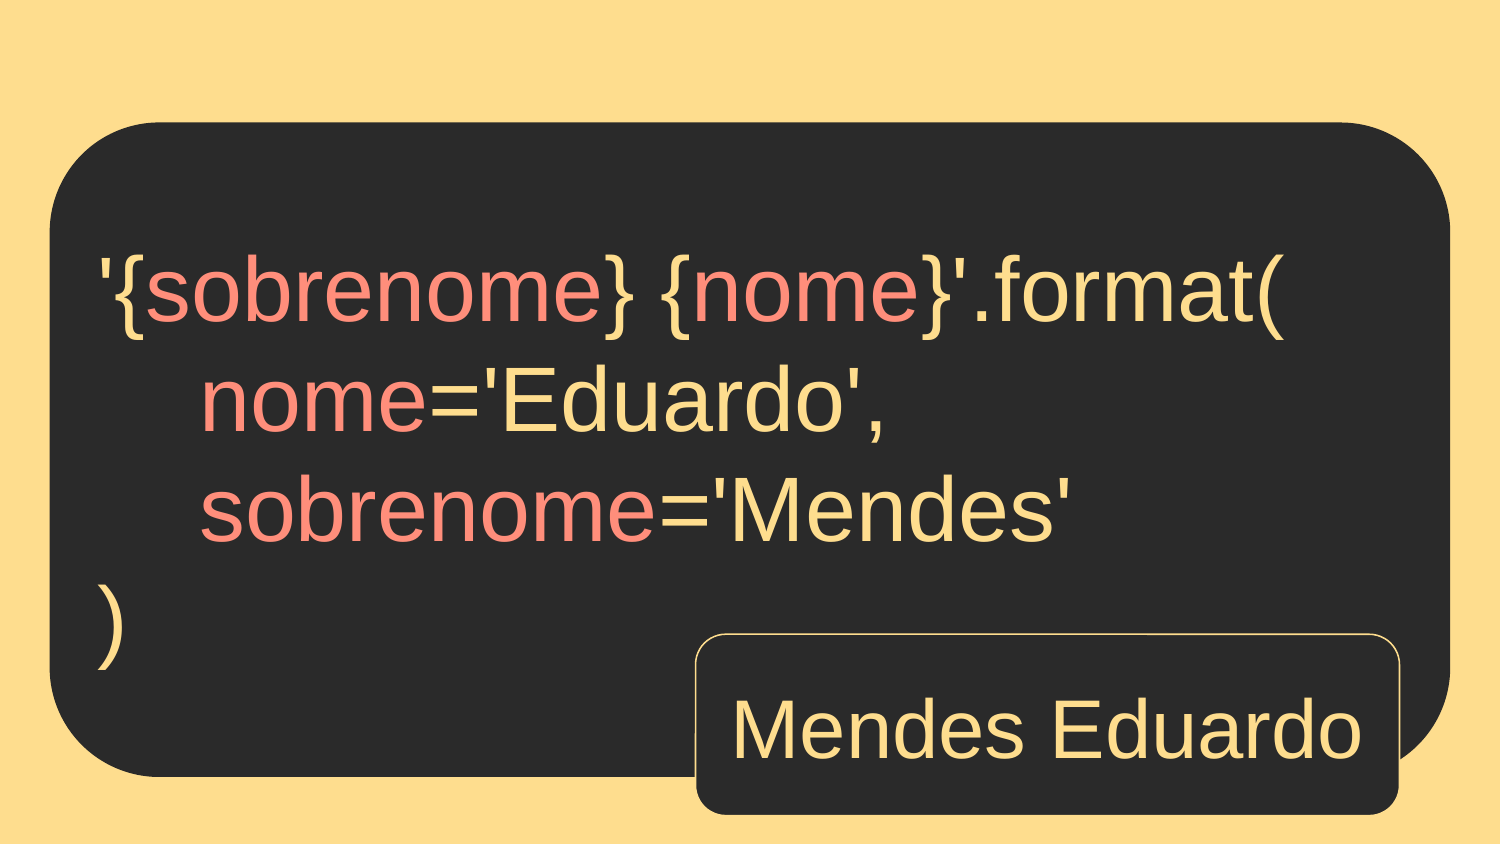

'{sobrenome} {nome}'.format(
 nome='Eduardo',
 sobrenome='Mendes'
)
Mendes Eduardo